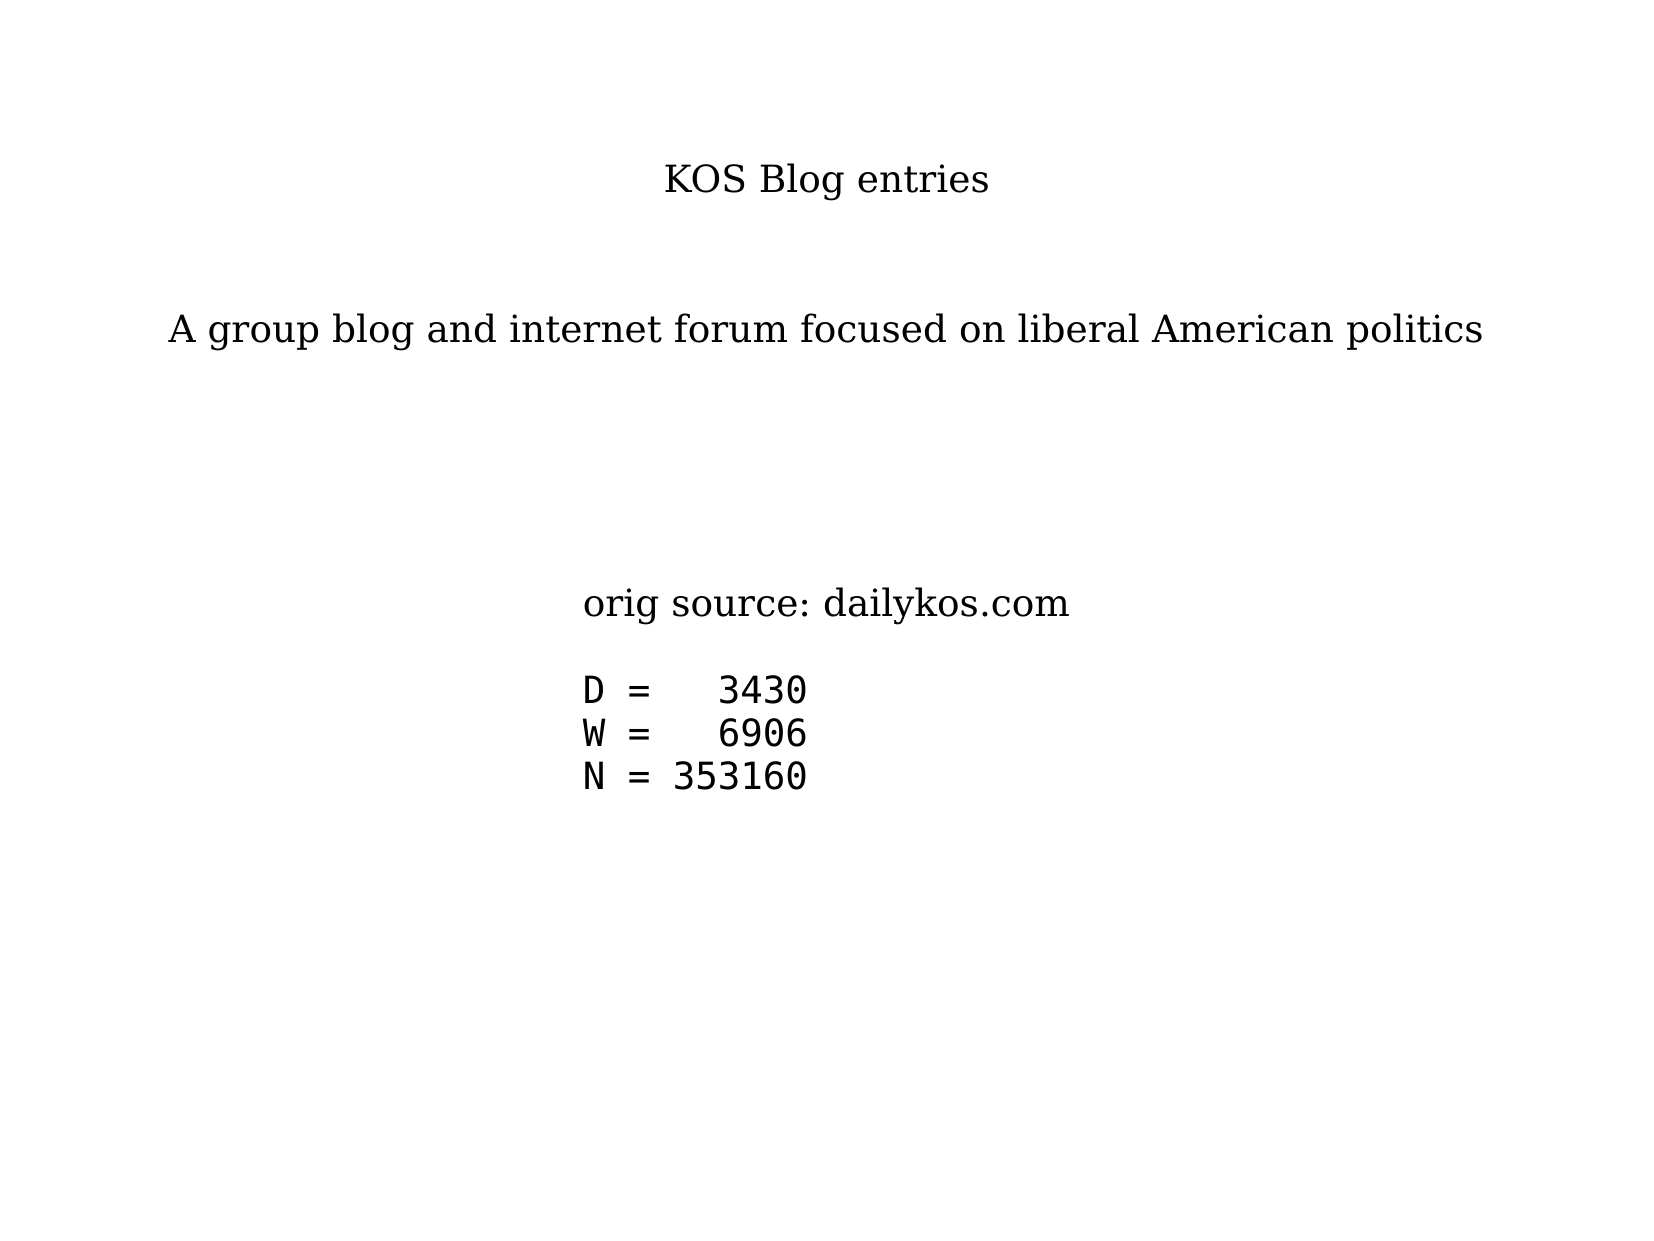

KOS Blog entries
A group blog and internet forum focused on liberal American politics
orig source: dailykos.com
D = 3430
W = 6906
N = 353160